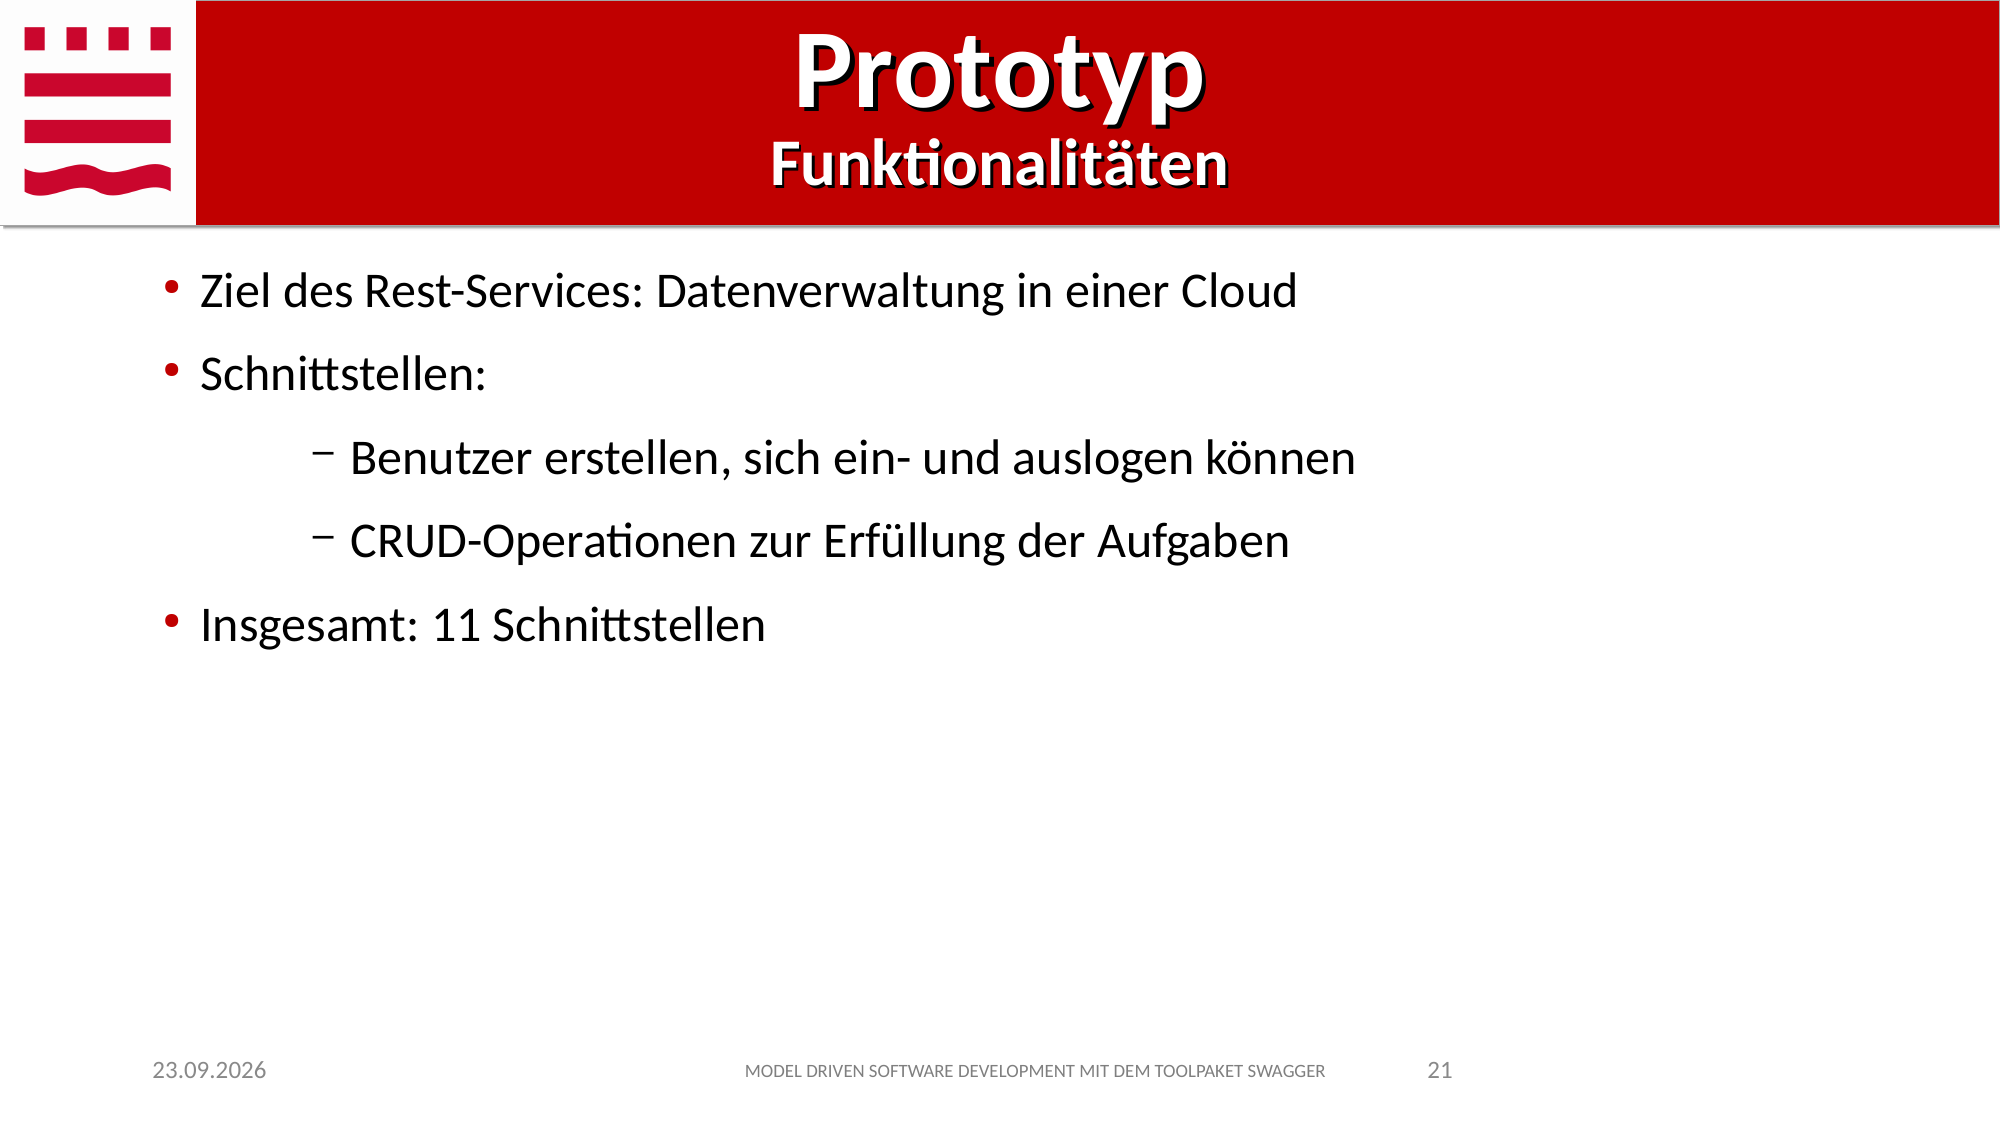

Prototyp
Funktionalitäten
# Ziel des Rest-Services: Datenverwaltung in einer Cloud
Schnittstellen:
Benutzer erstellen, sich ein- und auslogen können
CRUD-Operationen zur Erfüllung der Aufgaben
Insgesamt: 11 Schnittstellen
MODEL DRIVEN SOFTWARE DEVELOPMENT MIT DEM TOOLPAKET SWAGGER
21